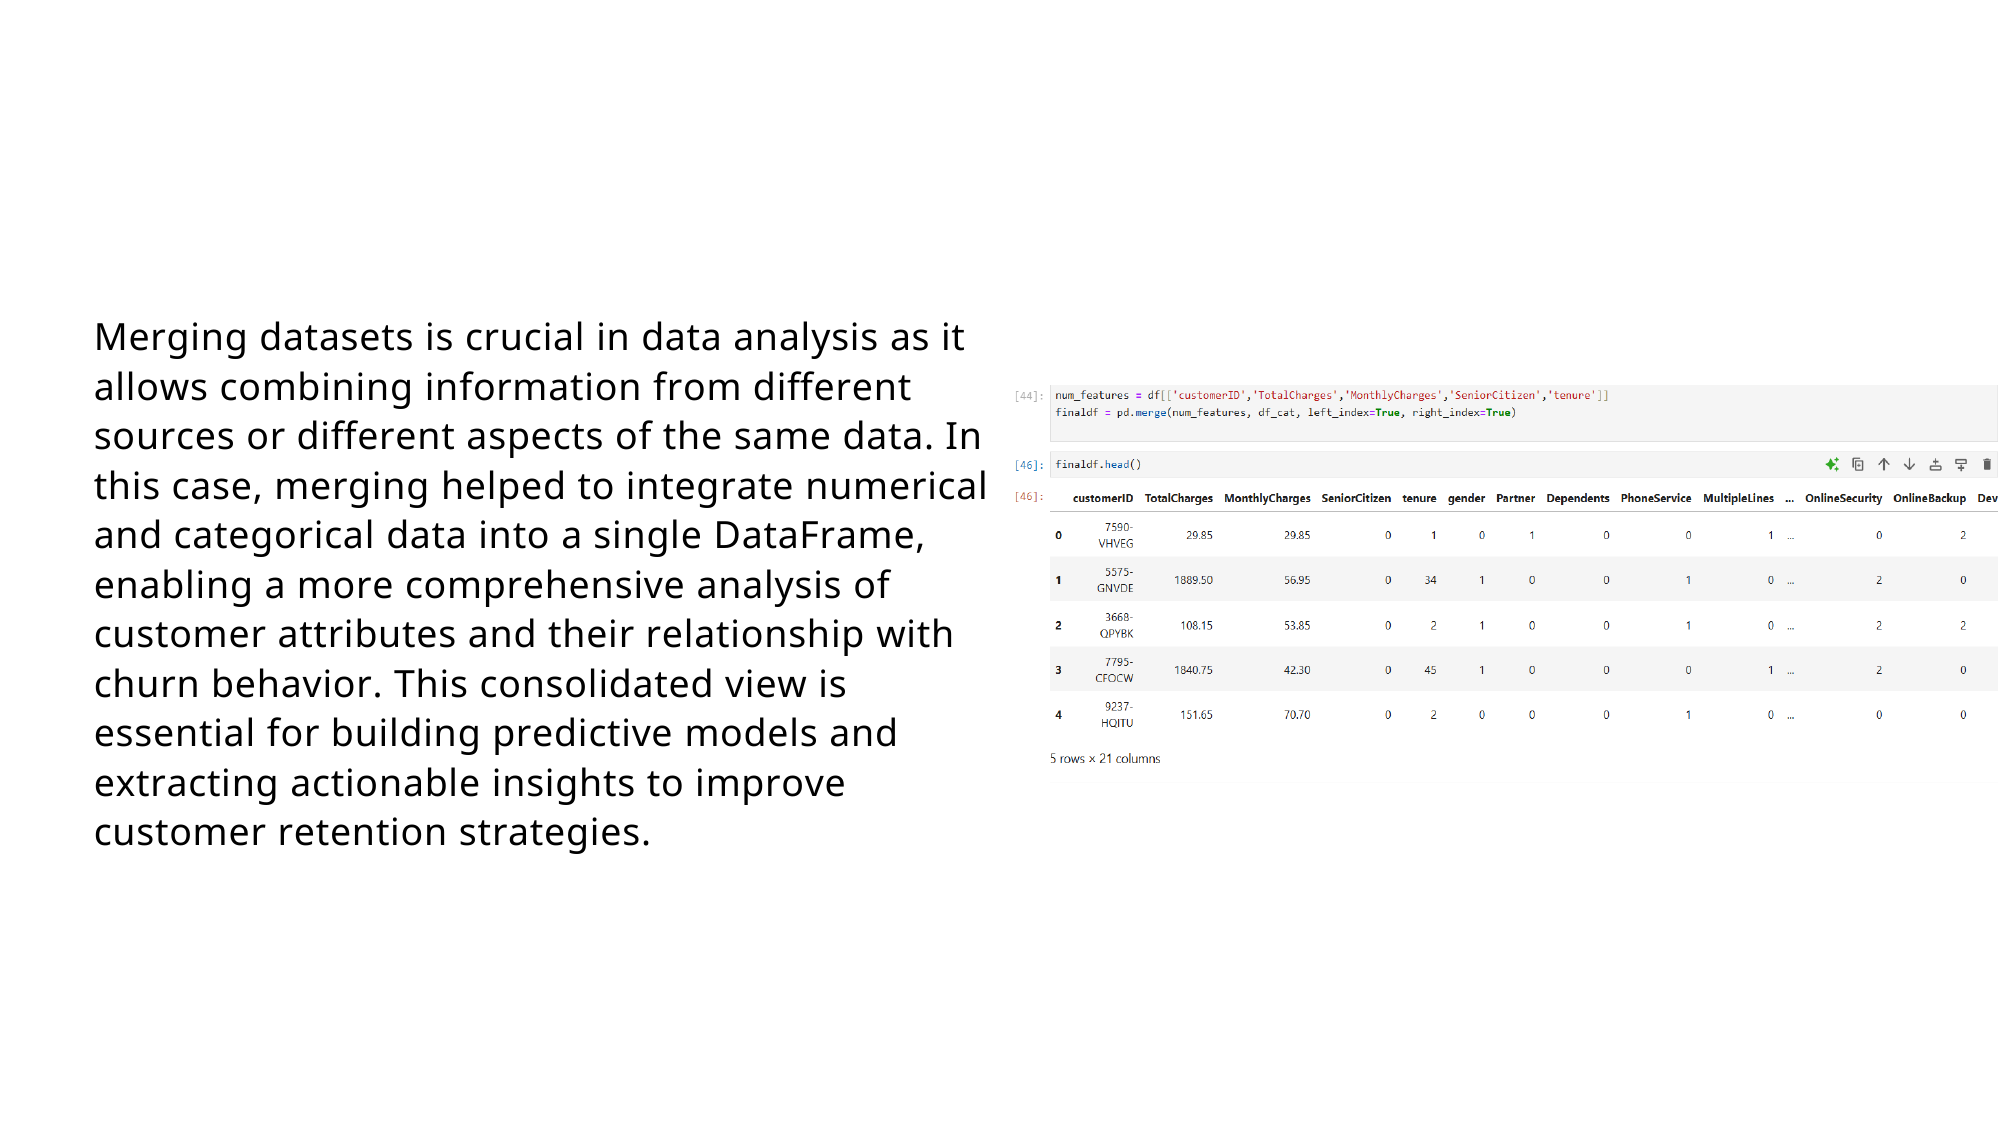

Merge the data frames back together.
Merging datasets is crucial in data analysis as it allows combining information from different sources or different aspects of the same data. In this case, merging helped to integrate numerical and categorical data into a single DataFrame, enabling a more comprehensive analysis of customer attributes and their relationship with churn behavior. This consolidated view is essential for building predictive models and extracting actionable insights to improve customer retention strategies.